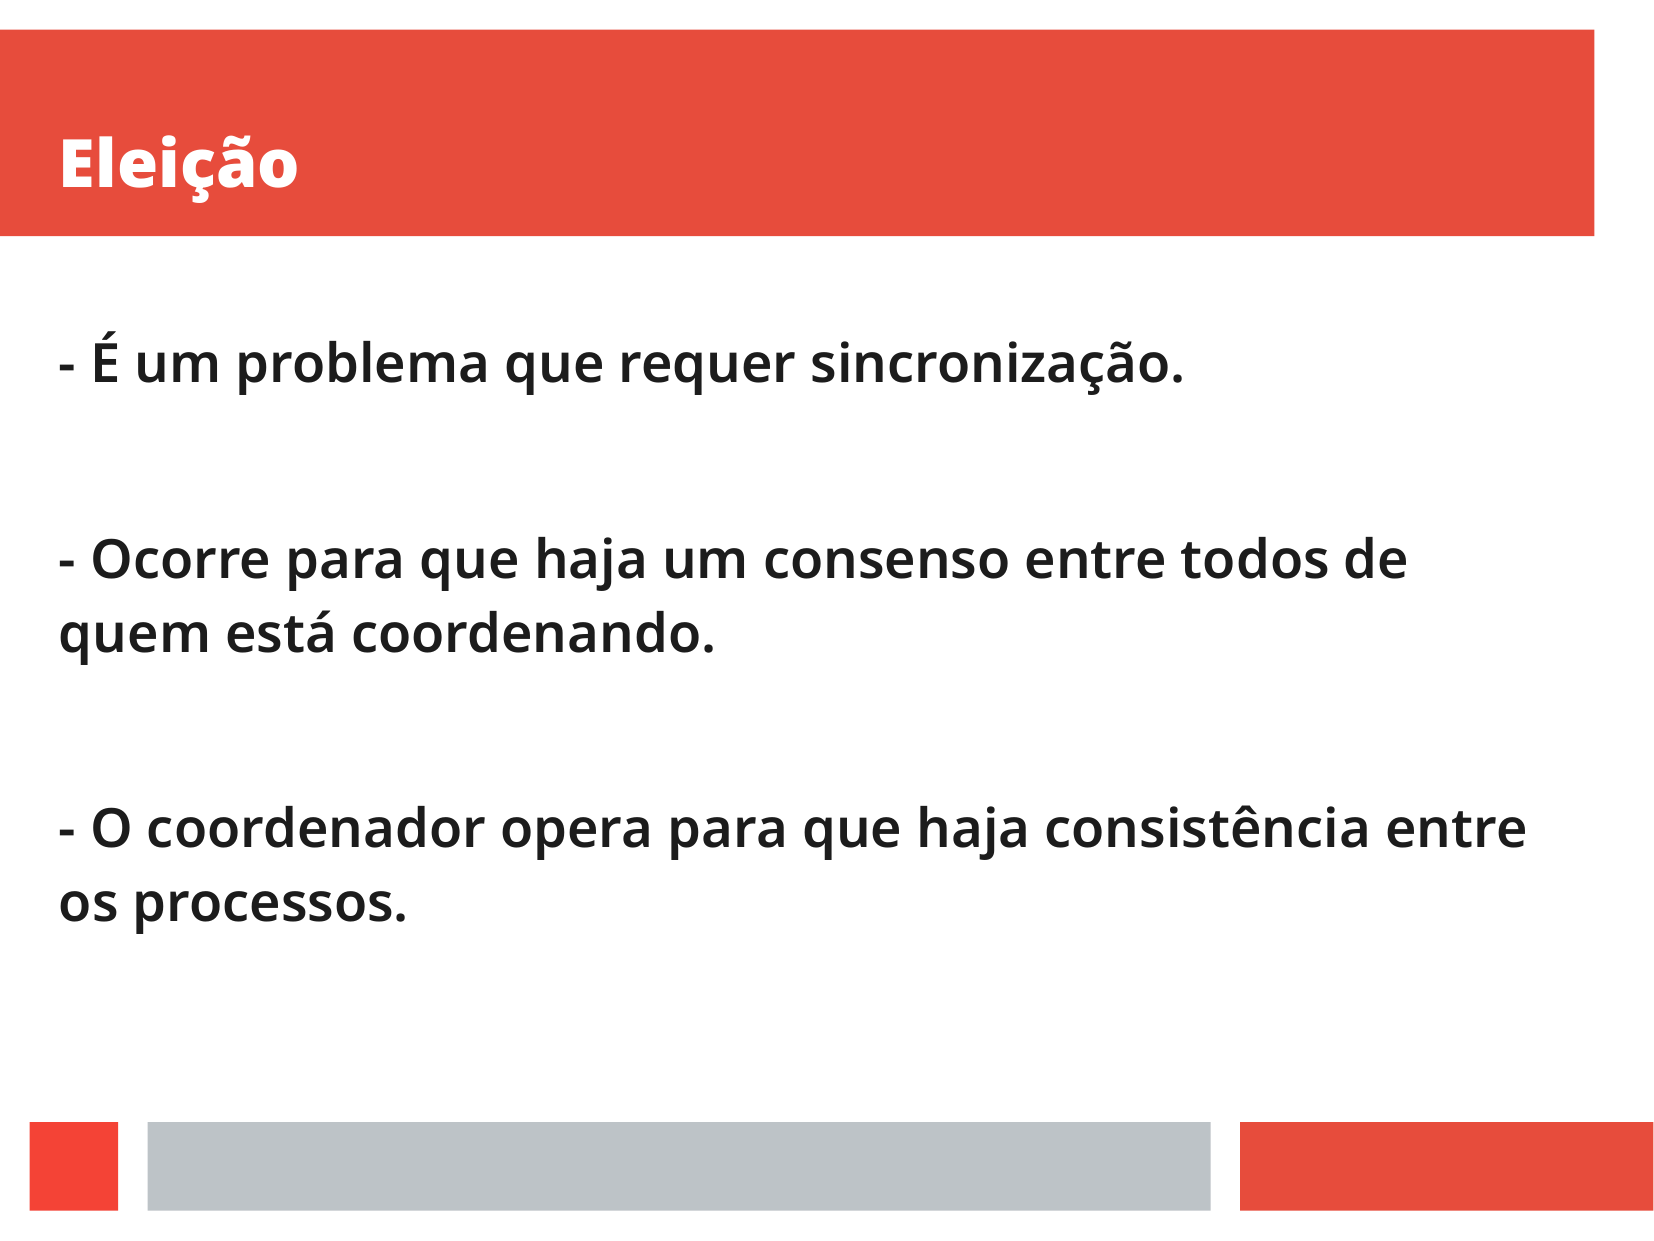

# Eleição
- É um problema que requer sincronização.
- Ocorre para que haja um consenso entre todos de quem está coordenando.
- O coordenador opera para que haja consistência entre os processos.